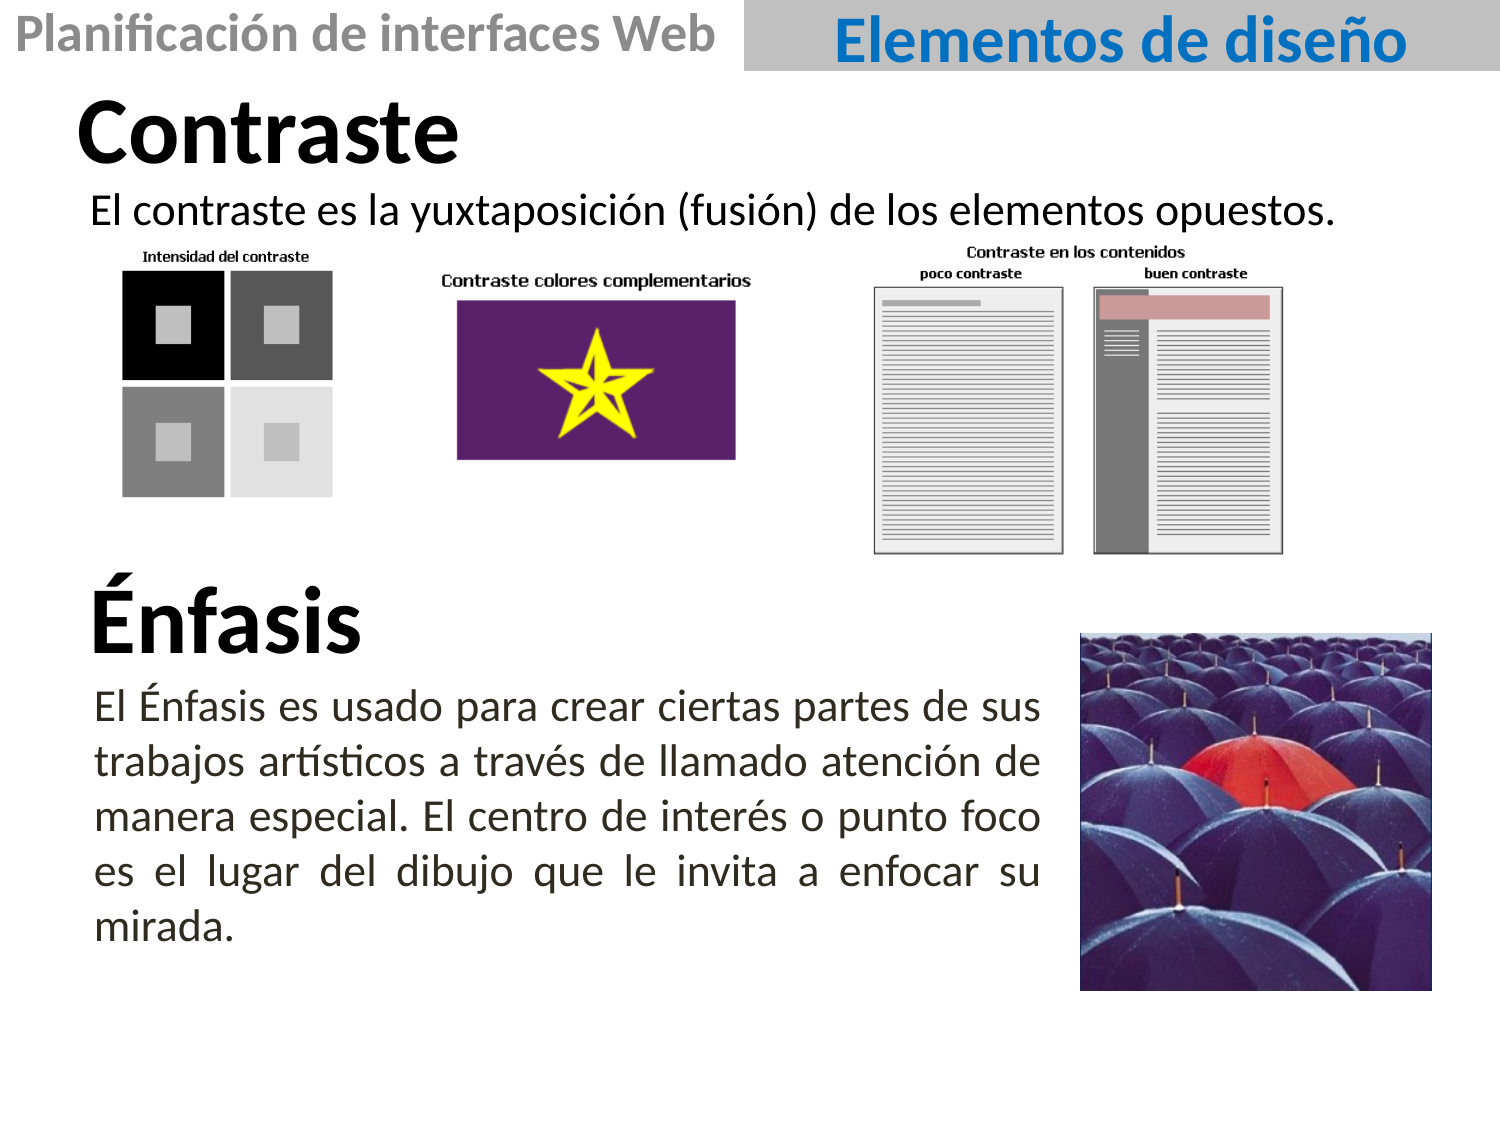

# Planificación de interfaces Web
Elementos de diseño
Contraste
El contraste es la yuxtaposición (fusión) de los elementos opuestos.
Énfasis
El Énfasis es usado para crear ciertas partes de sus trabajos artísticos a través de llamado atención de manera especial. El centro de interés o punto foco es el lugar del dibujo que le invita a enfocar su mirada.